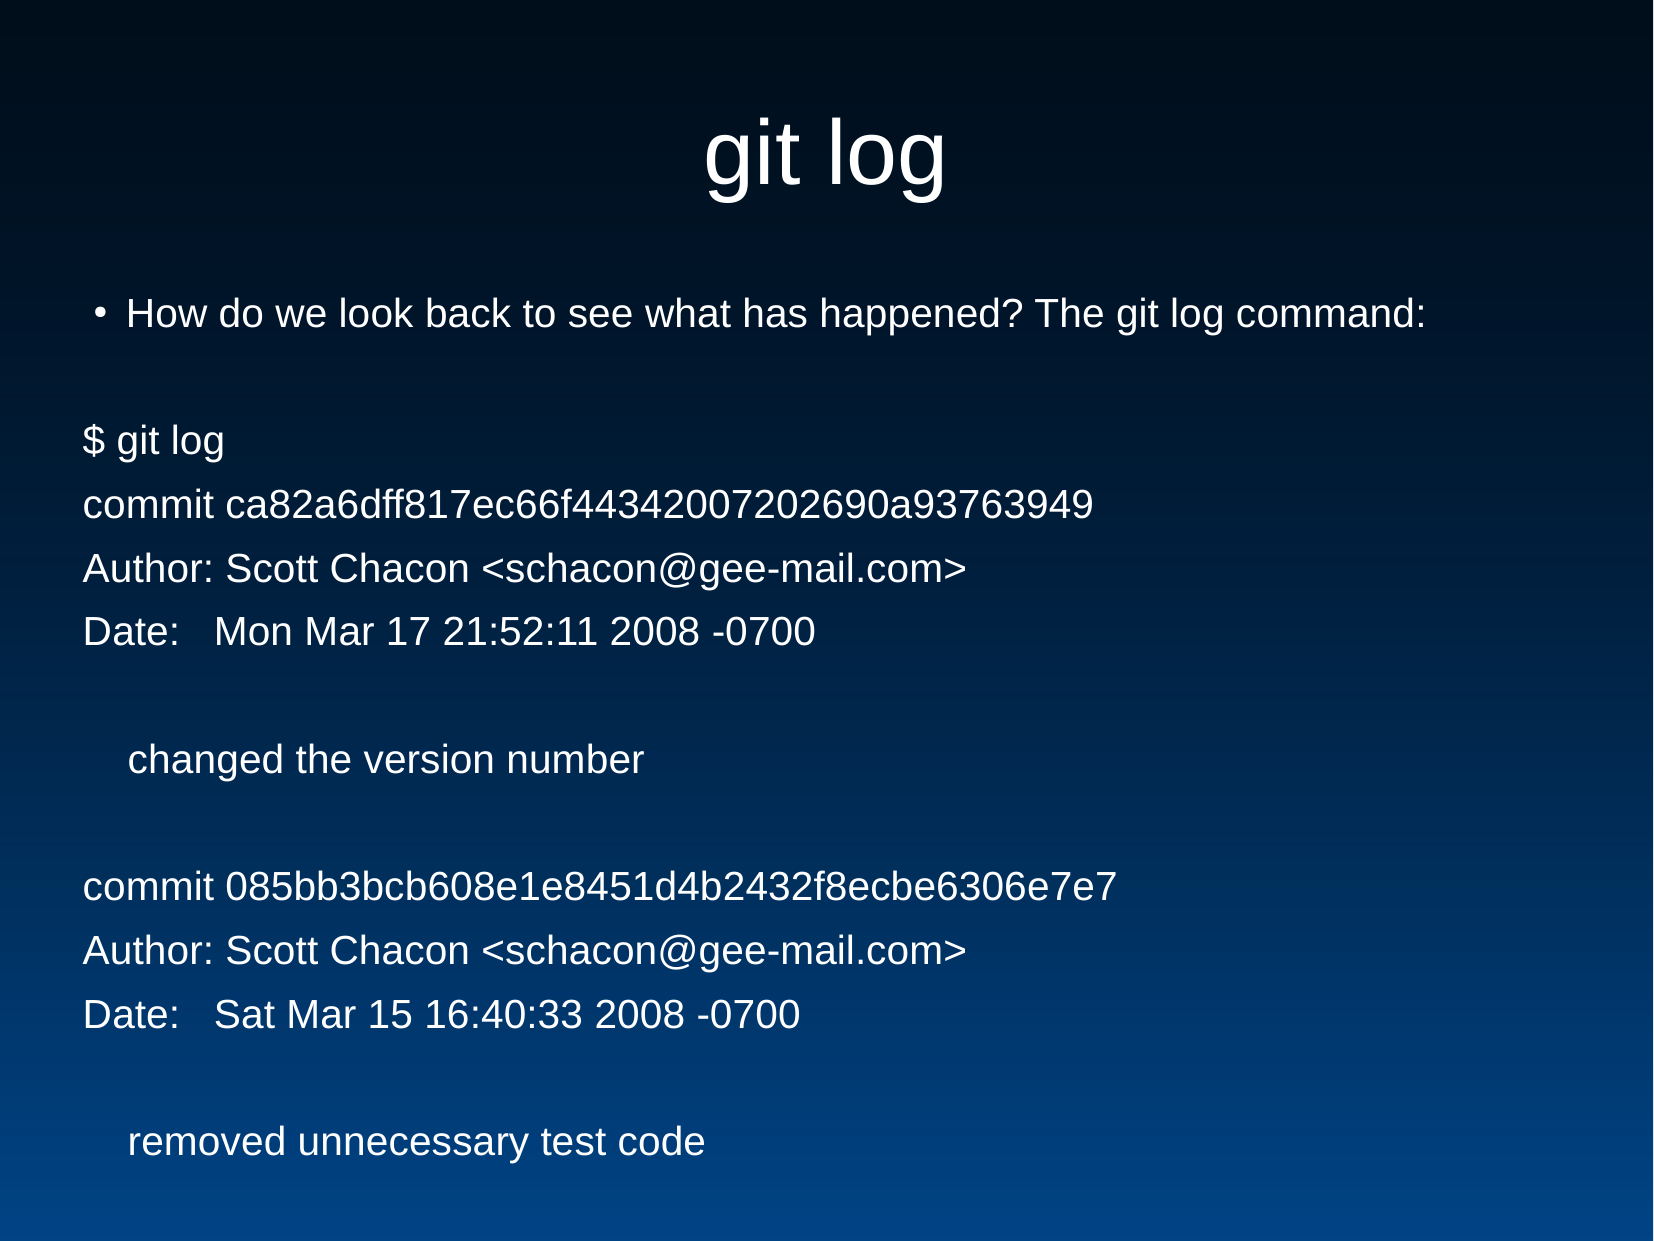

# git log
How do we look back to see what has happened? The git log command:
$ git log
commit ca82a6dff817ec66f44342007202690a93763949
Author: Scott Chacon <schacon@gee-mail.com>
Date: Mon Mar 17 21:52:11 2008 -0700
 changed the version number
commit 085bb3bcb608e1e8451d4b2432f8ecbe6306e7e7
Author: Scott Chacon <schacon@gee-mail.com>
Date: Sat Mar 15 16:40:33 2008 -0700
 removed unnecessary test code